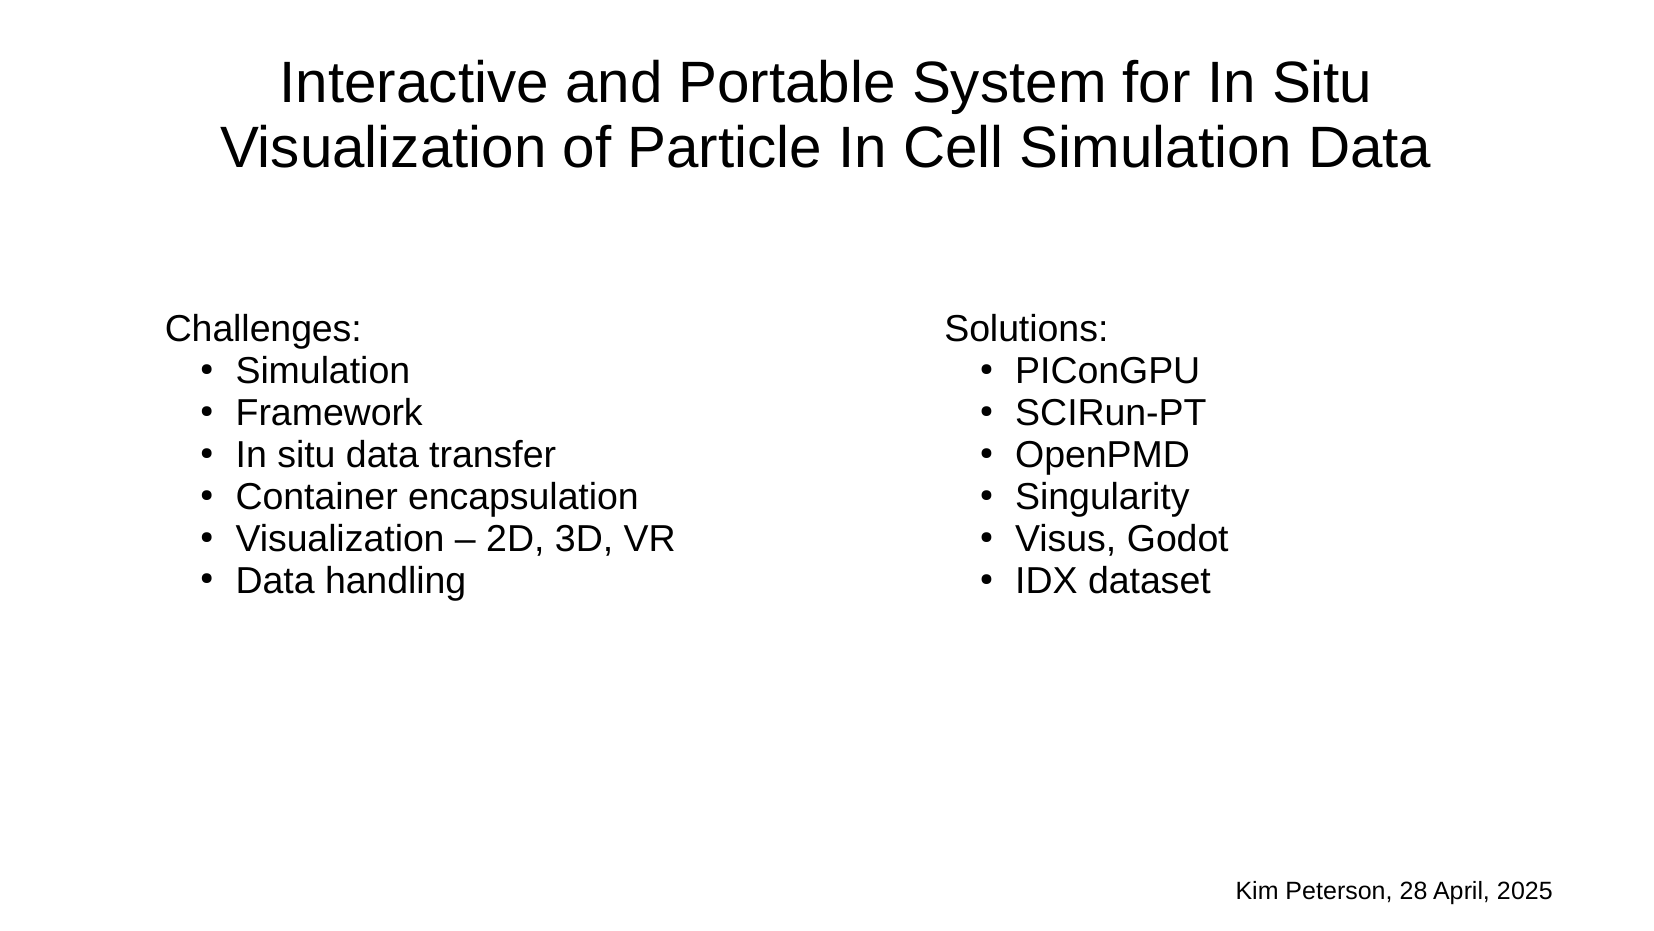

# Interactive and Portable System for In Situ
Visualization of Particle In Cell Simulation Data
Challenges:
Simulation
Framework
In situ data transfer
Container encapsulation
Visualization – 2D, 3D, VR
Data handling
Solutions:
PIConGPU
SCIRun-PT
OpenPMD
Singularity
Visus, Godot
IDX dataset
Kim Peterson, 28 April, 2025